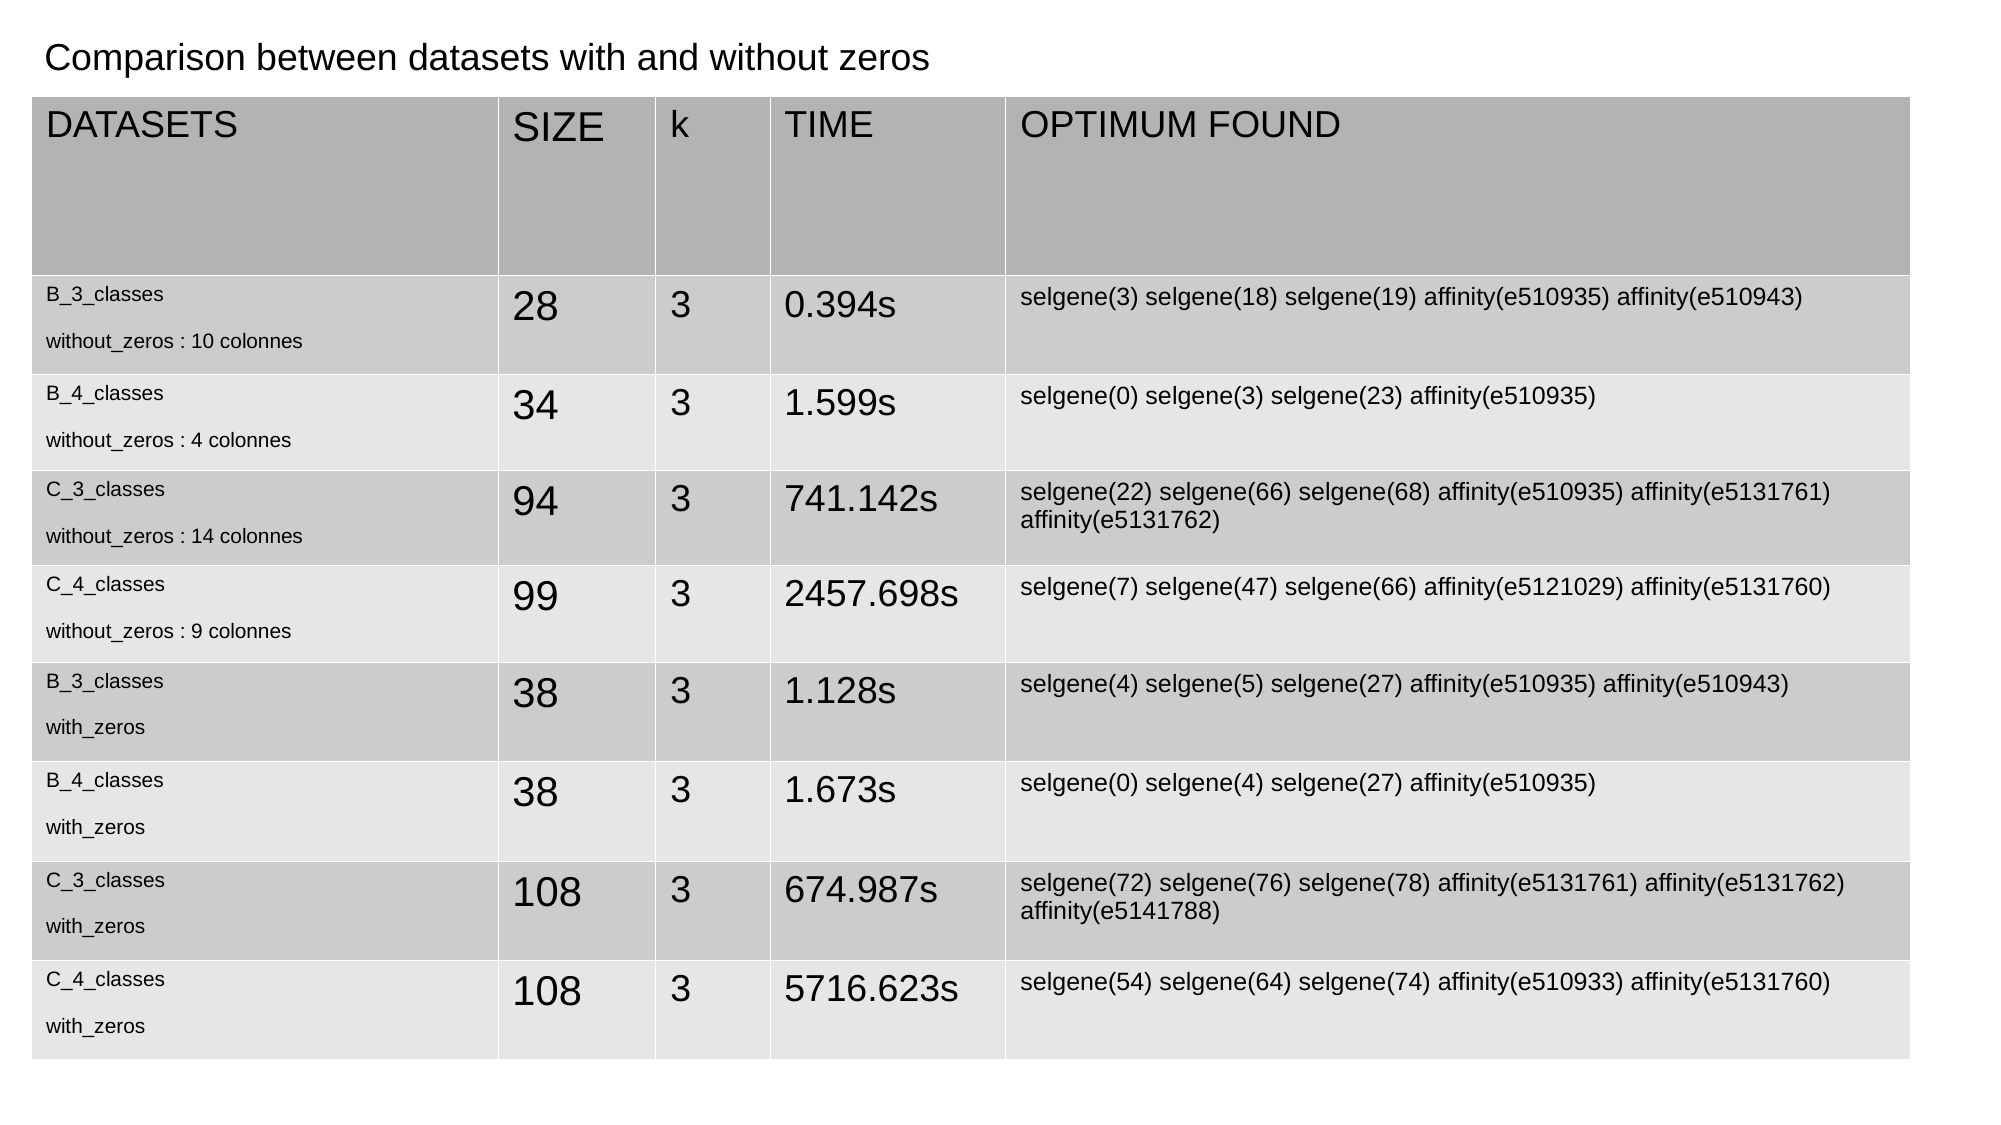

Comparison between datasets with and without zeros
| DATASETS | SIZE | k | TIME | OPTIMUM FOUND |
| --- | --- | --- | --- | --- |
| B\_3\_classes without\_zeros : 10 colonnes | 28 | 3 | 0.394s | selgene(3) selgene(18) selgene(19) affinity(e510935) affinity(e510943) |
| B\_4\_classes without\_zeros : 4 colonnes | 34 | 3 | 1.599s | selgene(0) selgene(3) selgene(23) affinity(e510935) |
| C\_3\_classes without\_zeros : 14 colonnes | 94 | 3 | 741.142s | selgene(22) selgene(66) selgene(68) affinity(e510935) affinity(e5131761) affinity(e5131762) |
| C\_4\_classes without\_zeros : 9 colonnes | 99 | 3 | 2457.698s | selgene(7) selgene(47) selgene(66) affinity(e5121029) affinity(e5131760) |
| B\_3\_classes with\_zeros | 38 | 3 | 1.128s | selgene(4) selgene(5) selgene(27) affinity(e510935) affinity(e510943) |
| B\_4\_classes with\_zeros | 38 | 3 | 1.673s | selgene(0) selgene(4) selgene(27) affinity(e510935) |
| C\_3\_classes with\_zeros | 108 | 3 | 674.987s | selgene(72) selgene(76) selgene(78) affinity(e5131761) affinity(e5131762) affinity(e5141788) |
| C\_4\_classes with\_zeros | 108 | 3 | 5716.623s | selgene(54) selgene(64) selgene(74) affinity(e510933) affinity(e5131760) |